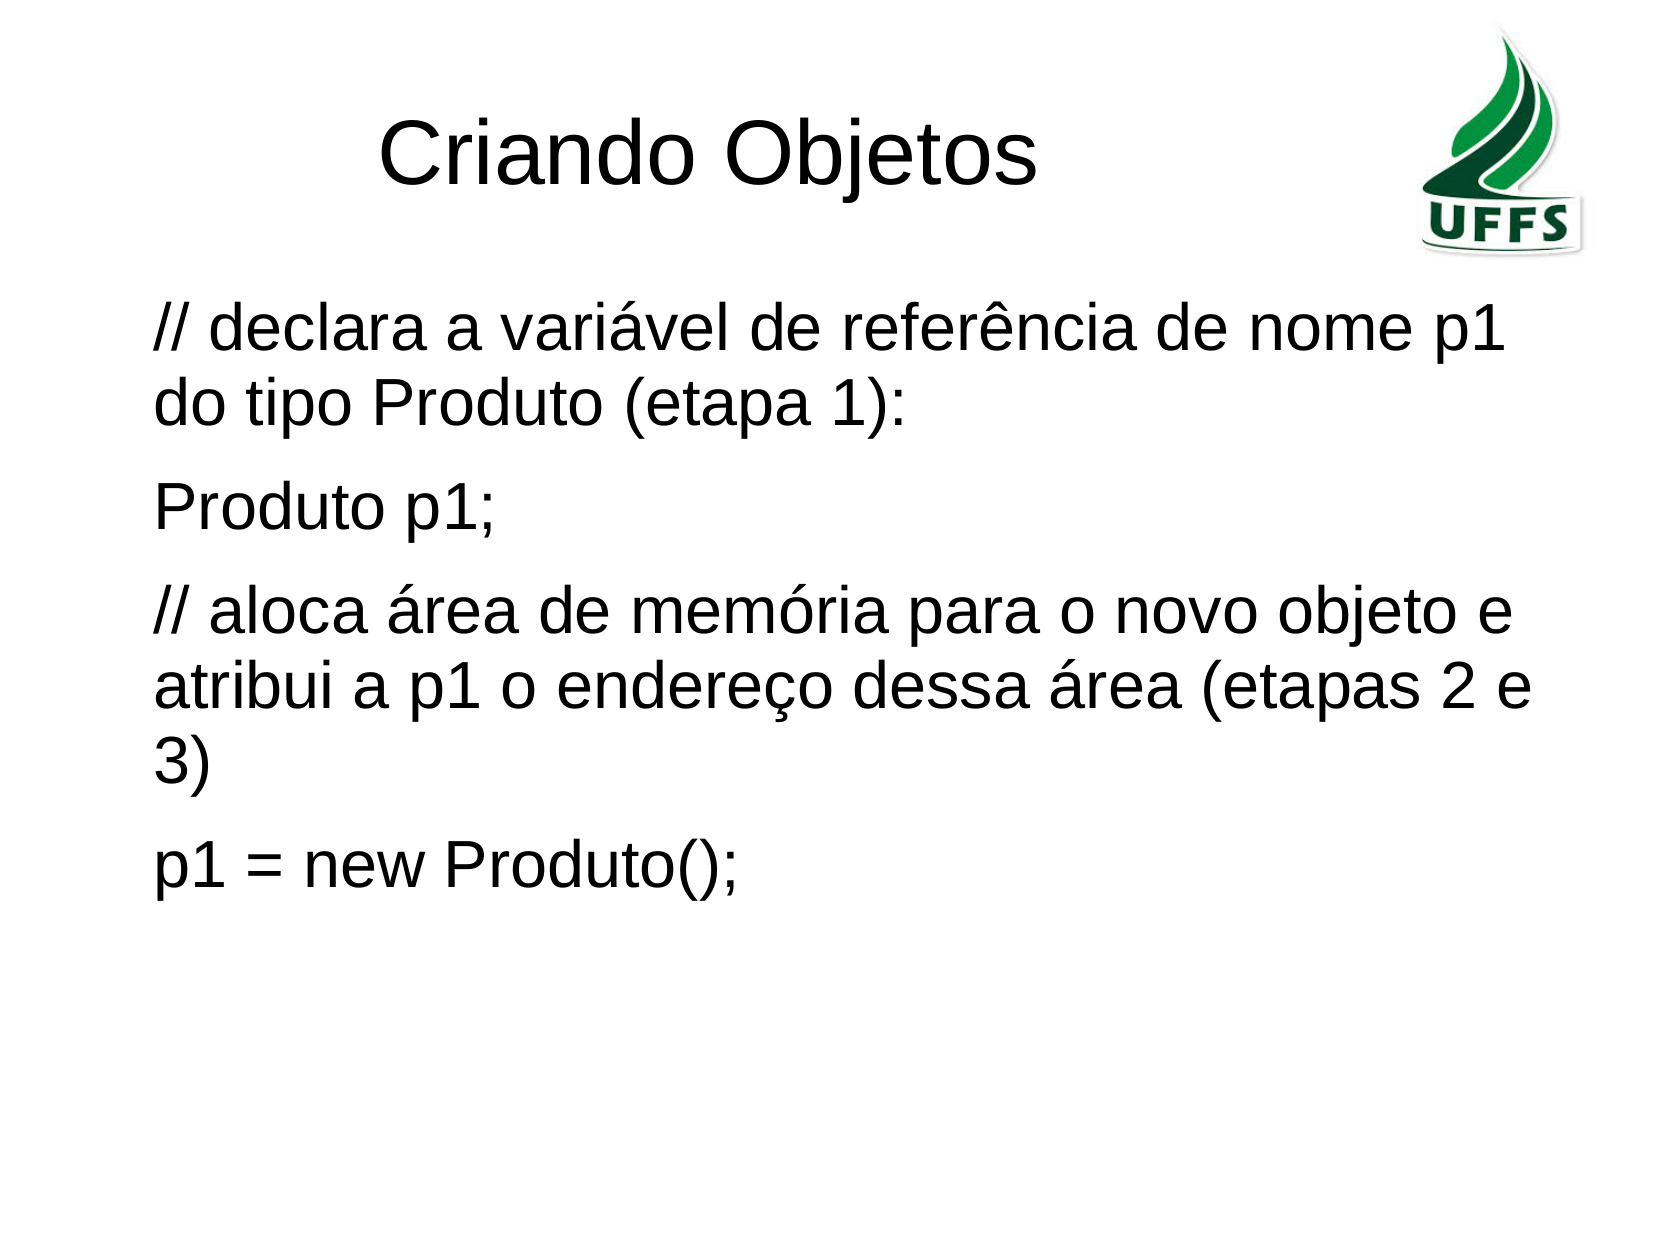

# Criando Objetos
// declara a variável de referência de nome p1 do tipo Produto (etapa 1):
Produto p1;
// aloca área de memória para o novo objeto e atribui a p1 o endereço dessa área (etapas 2 e 3)
p1 = new Produto();